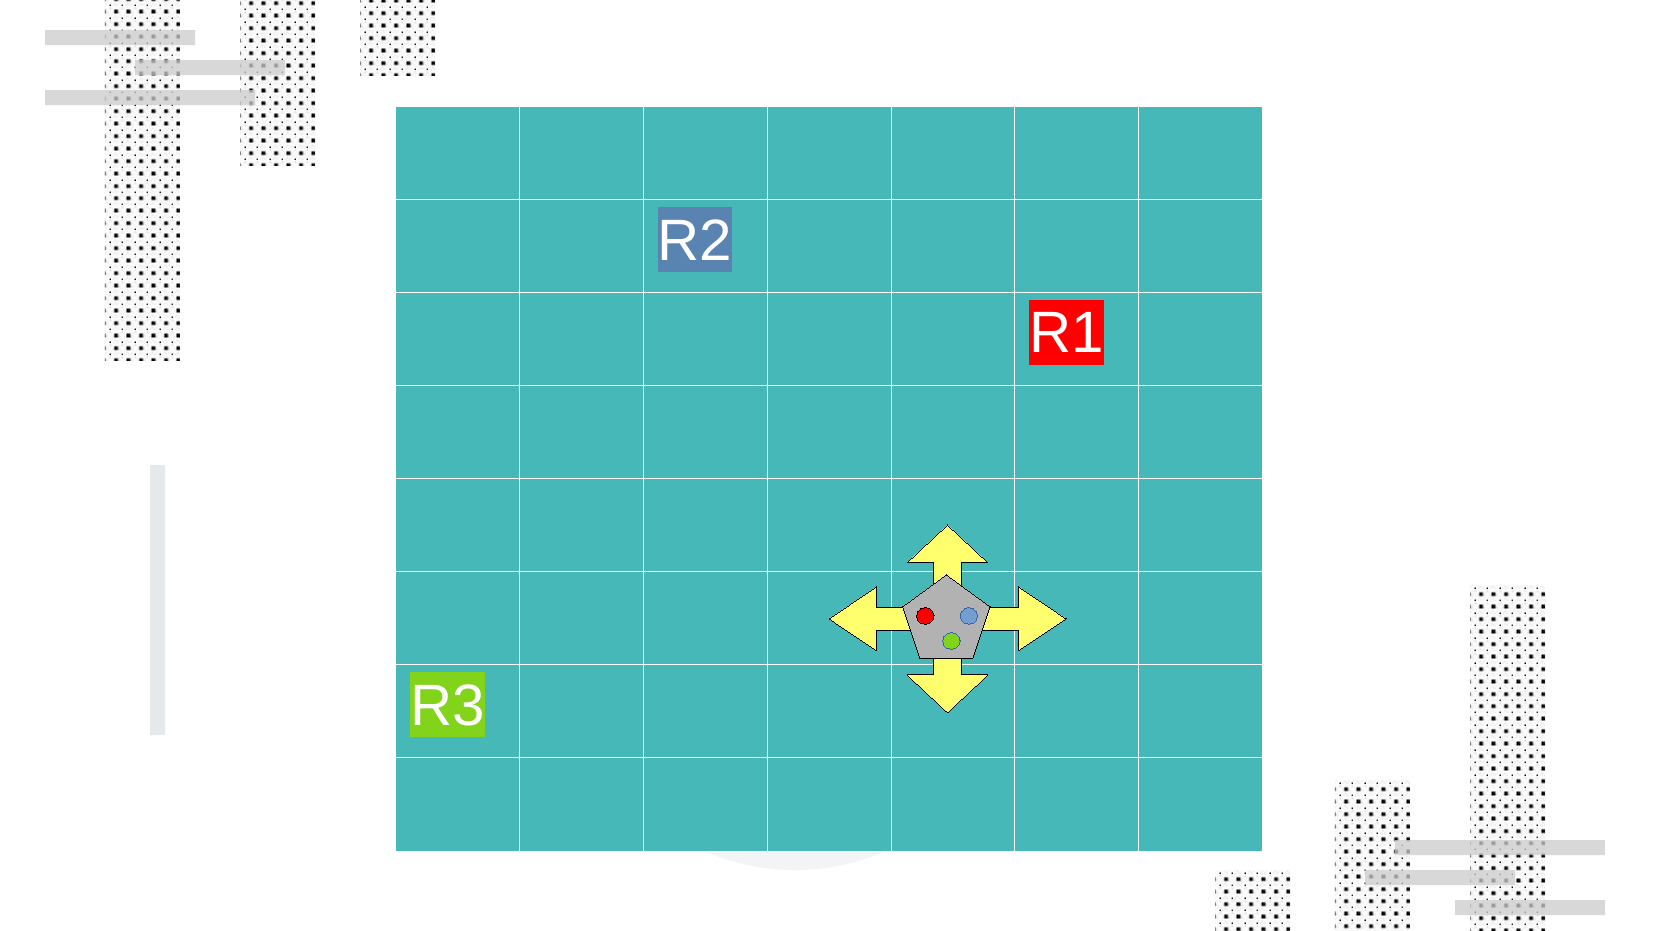

| | | | | | | |
| --- | --- | --- | --- | --- | --- | --- |
| | | R2 | | | | |
| | | | | | R1 | |
| | | | | | | |
| | | | | | | |
| | | | | | | |
| R3 | | | | | | |
| | | | | | | |